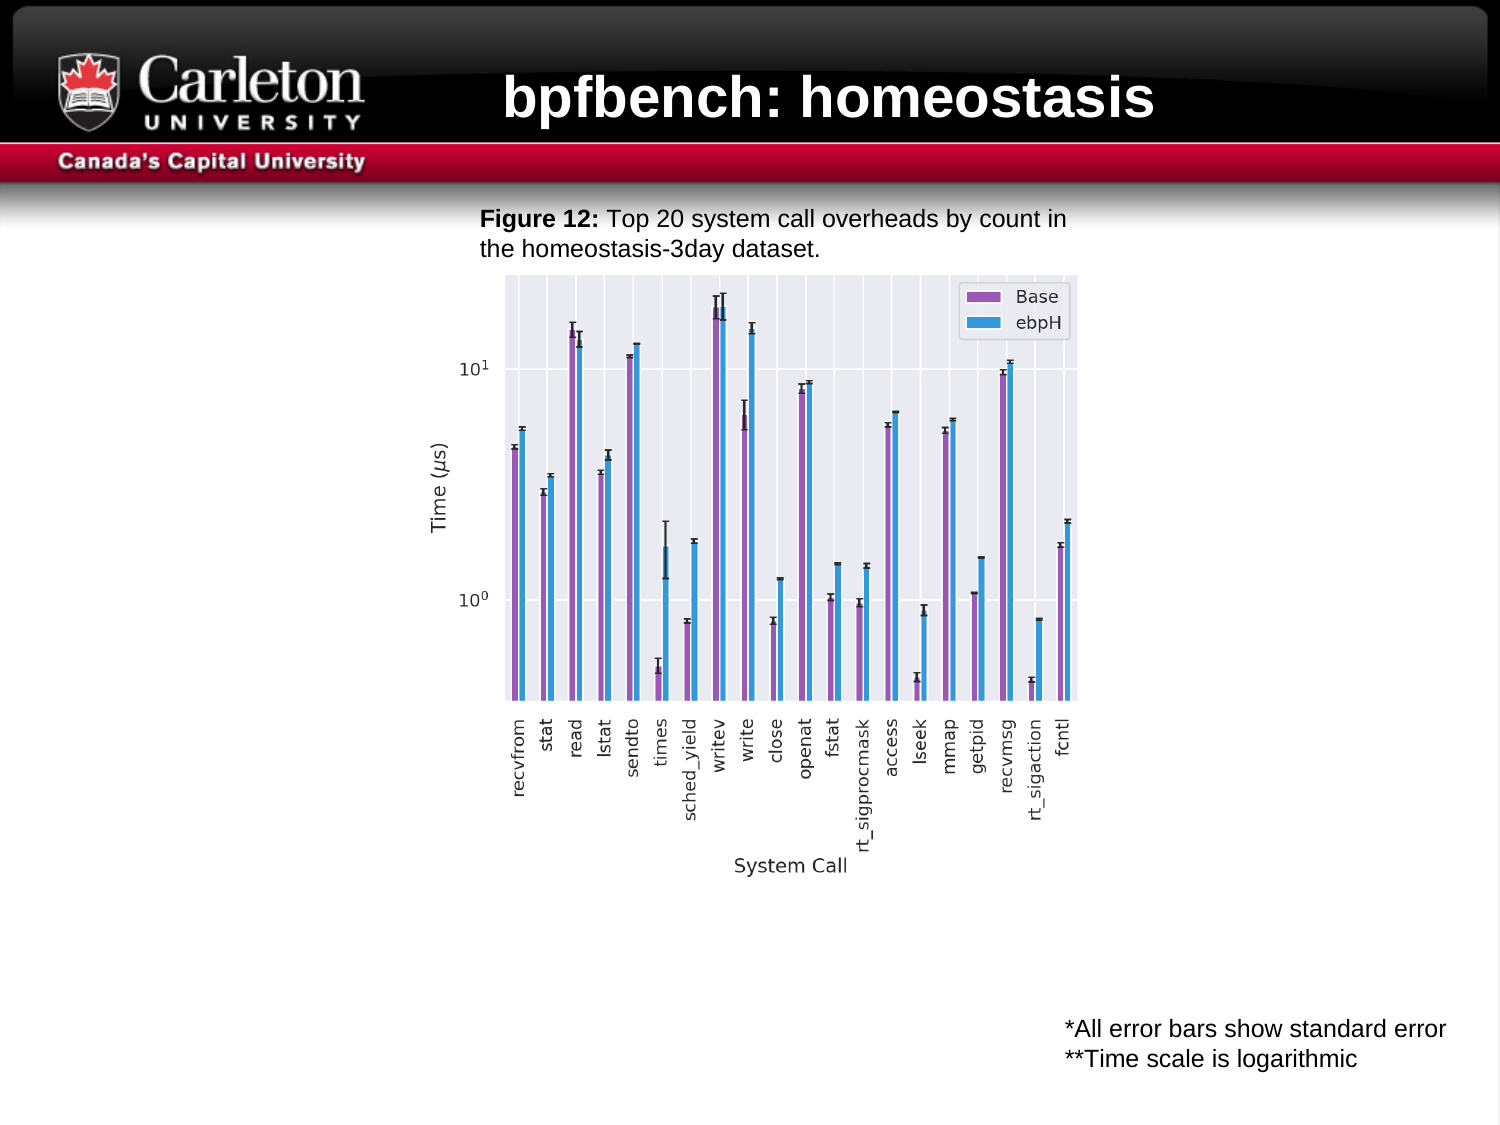

# bpfbench: homeostasis
Figure 12: Top 20 system call overheads by count in the homeostasis-3day dataset.
*All error bars show standard error
**Time scale is logarithmic